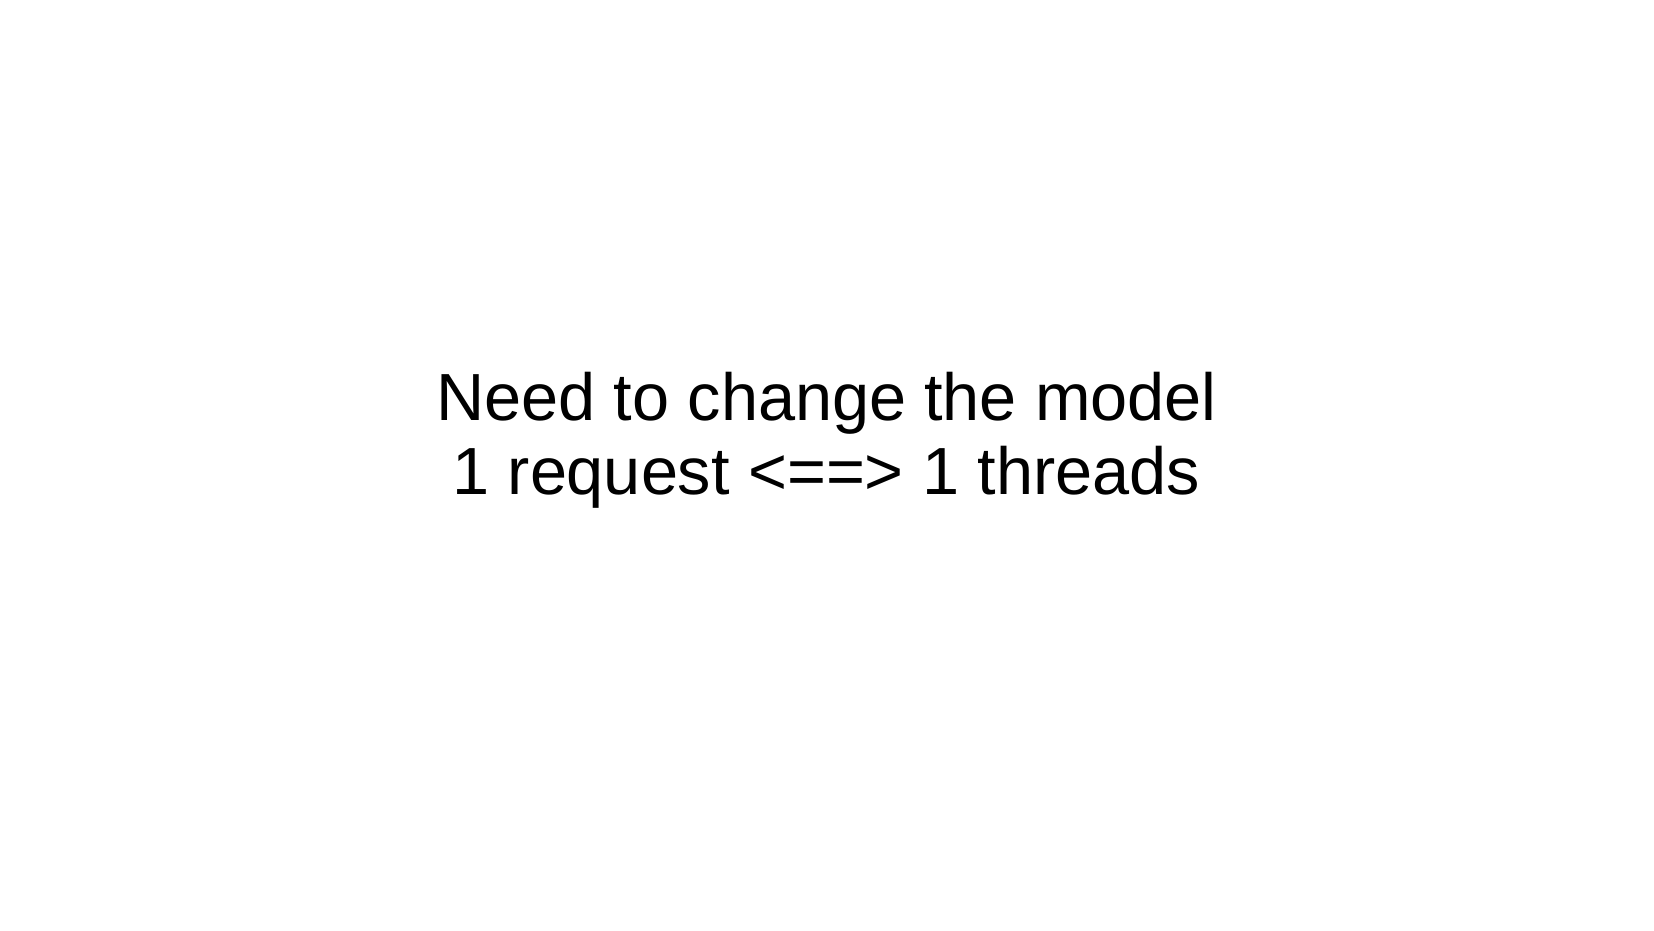

# Need to change the model
1 request <==> 1 threads